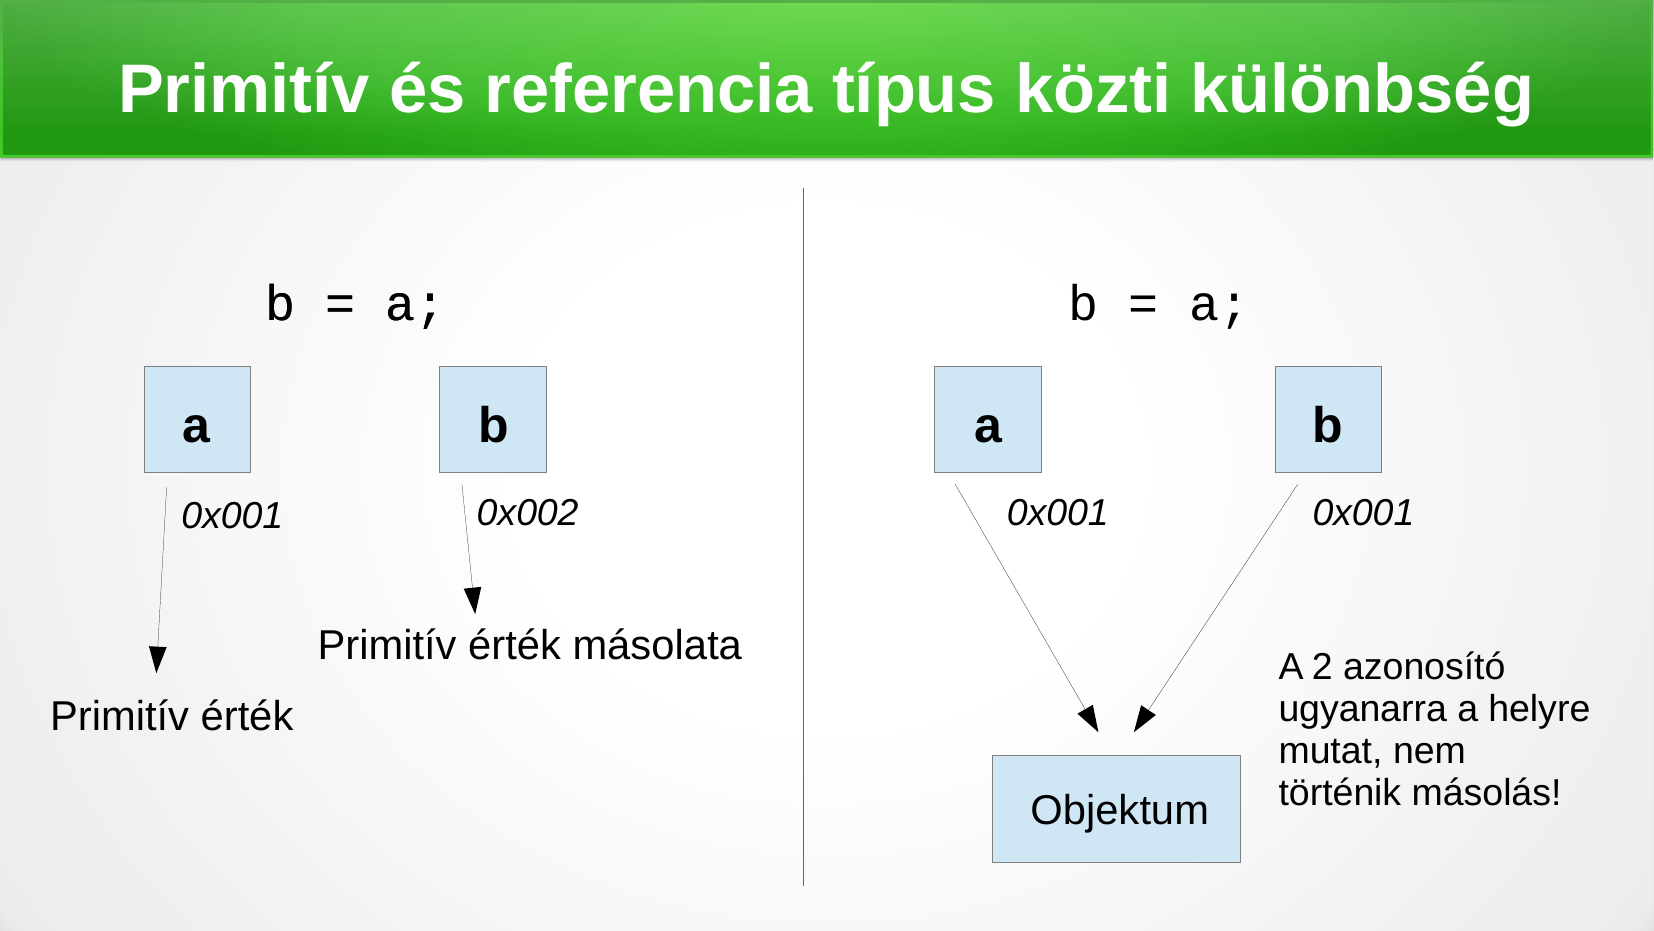

# Primitív és referencia típus közti különbség
b = a;
b = a;
b = a;
a
b
a
b
0x002
0x001
0x001
0x001
Primitív érték másolata
A 2 azonosító ugyanarra a helyre mutat, nem történik másolás!
Primitív érték
Objektum